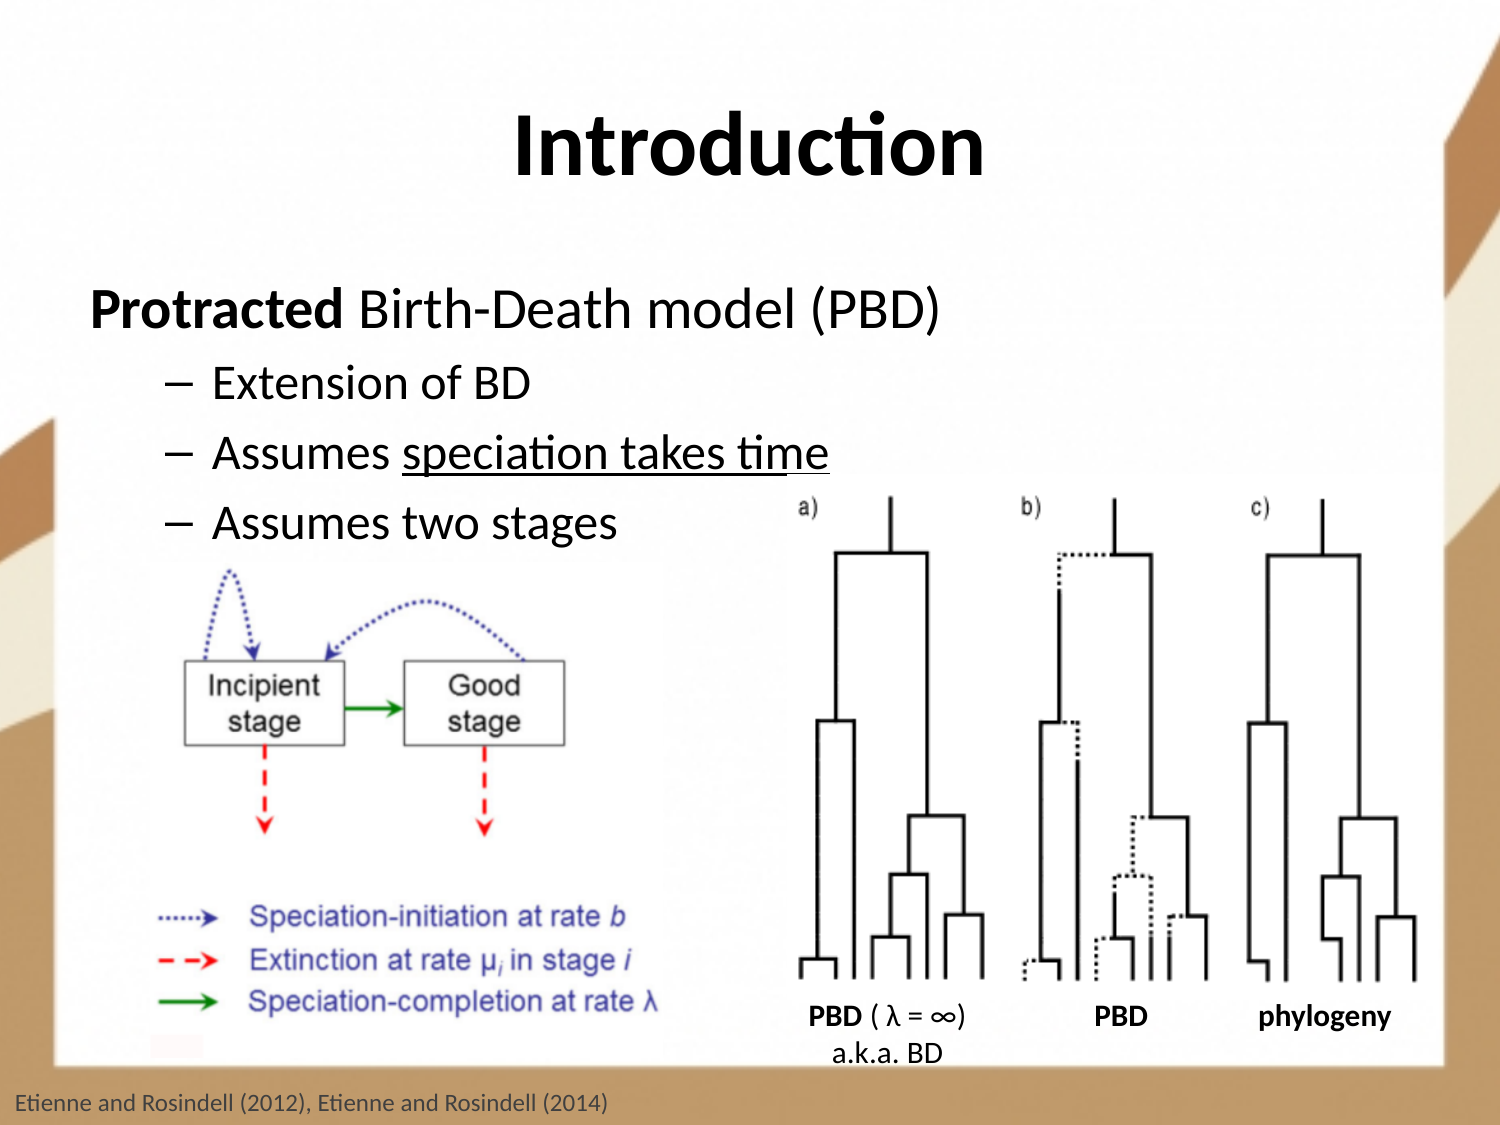

# Introduction
Protracted Birth-Death model (PBD)
Extension of BD
Assumes speciation takes time
Assumes two stages
PBD ( λ = ∞)
a.k.a. BD
PBD
phylogeny
Etienne and Rosindell (2012), Etienne and Rosindell (2014)